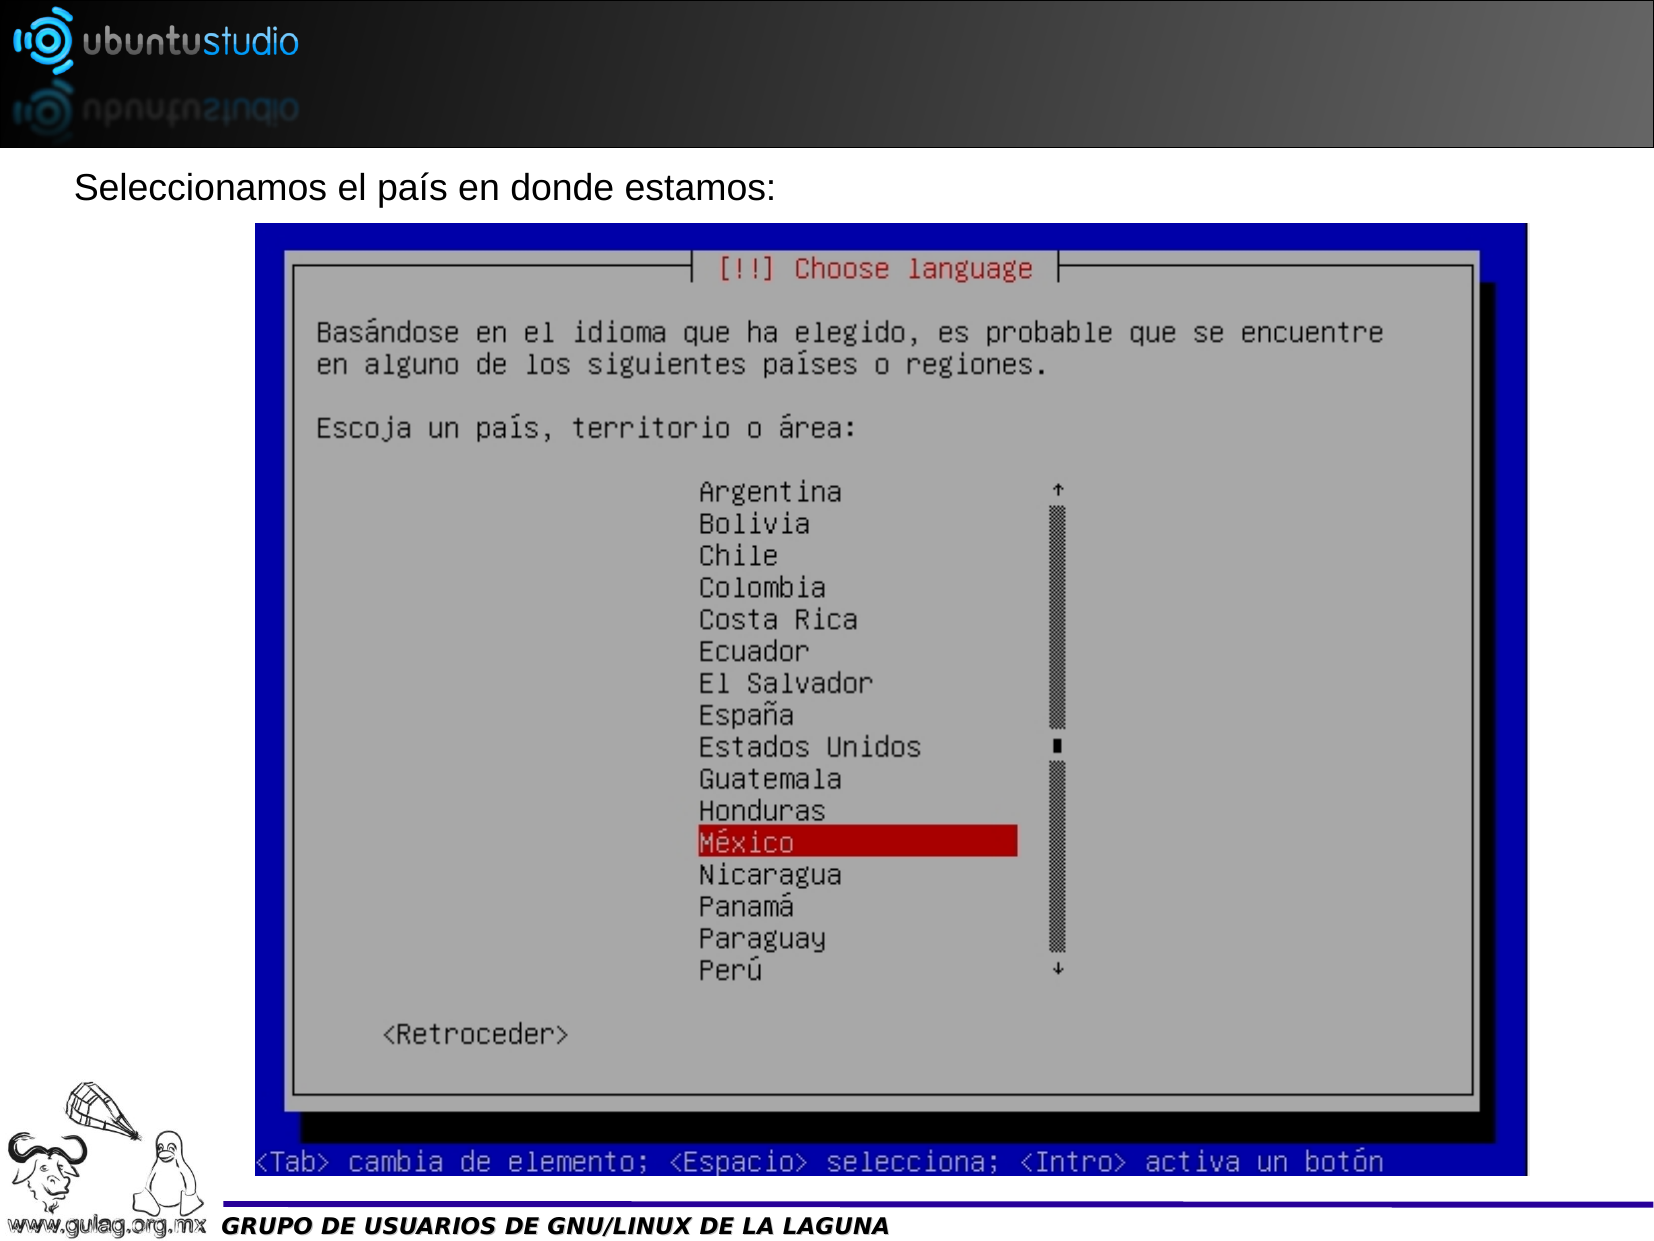

GRUPO DE USUARIOS DE GNU/LINUX DE LA LAGUNA
Seleccionamos el país en donde estamos: